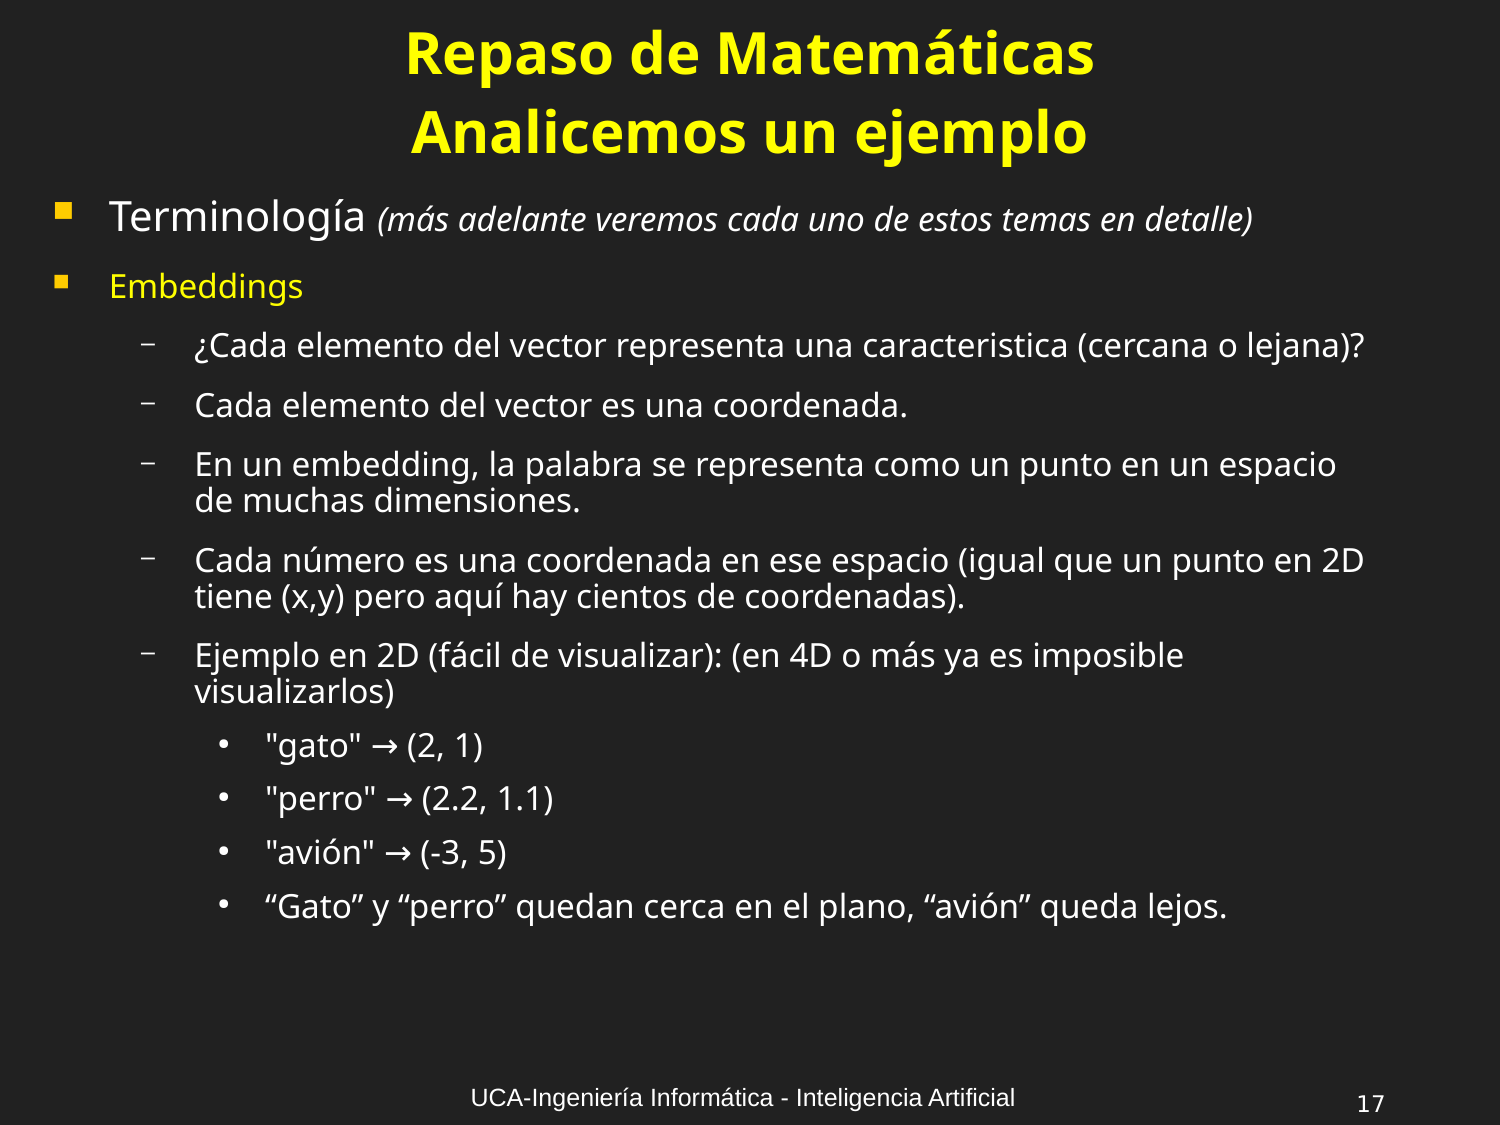

# Repaso de Matemáticas Analicemos un ejemplo
Terminología (más adelante veremos cada uno de estos temas en detalle)
Embeddings
¿Cada elemento del vector representa una caracteristica (cercana o lejana)?
Cada elemento del vector es una coordenada.
En un embedding, la palabra se representa como un punto en un espacio de muchas dimensiones.
Cada número es una coordenada en ese espacio (igual que un punto en 2D tiene (x,y) pero aquí hay cientos de coordenadas).
Ejemplo en 2D (fácil de visualizar): (en 4D o más ya es imposible visualizarlos)
"gato" → (2, 1)
"perro" → (2.2, 1.1)
"avión" → (-3, 5)
“Gato” y “perro” quedan cerca en el plano, “avión” queda lejos.